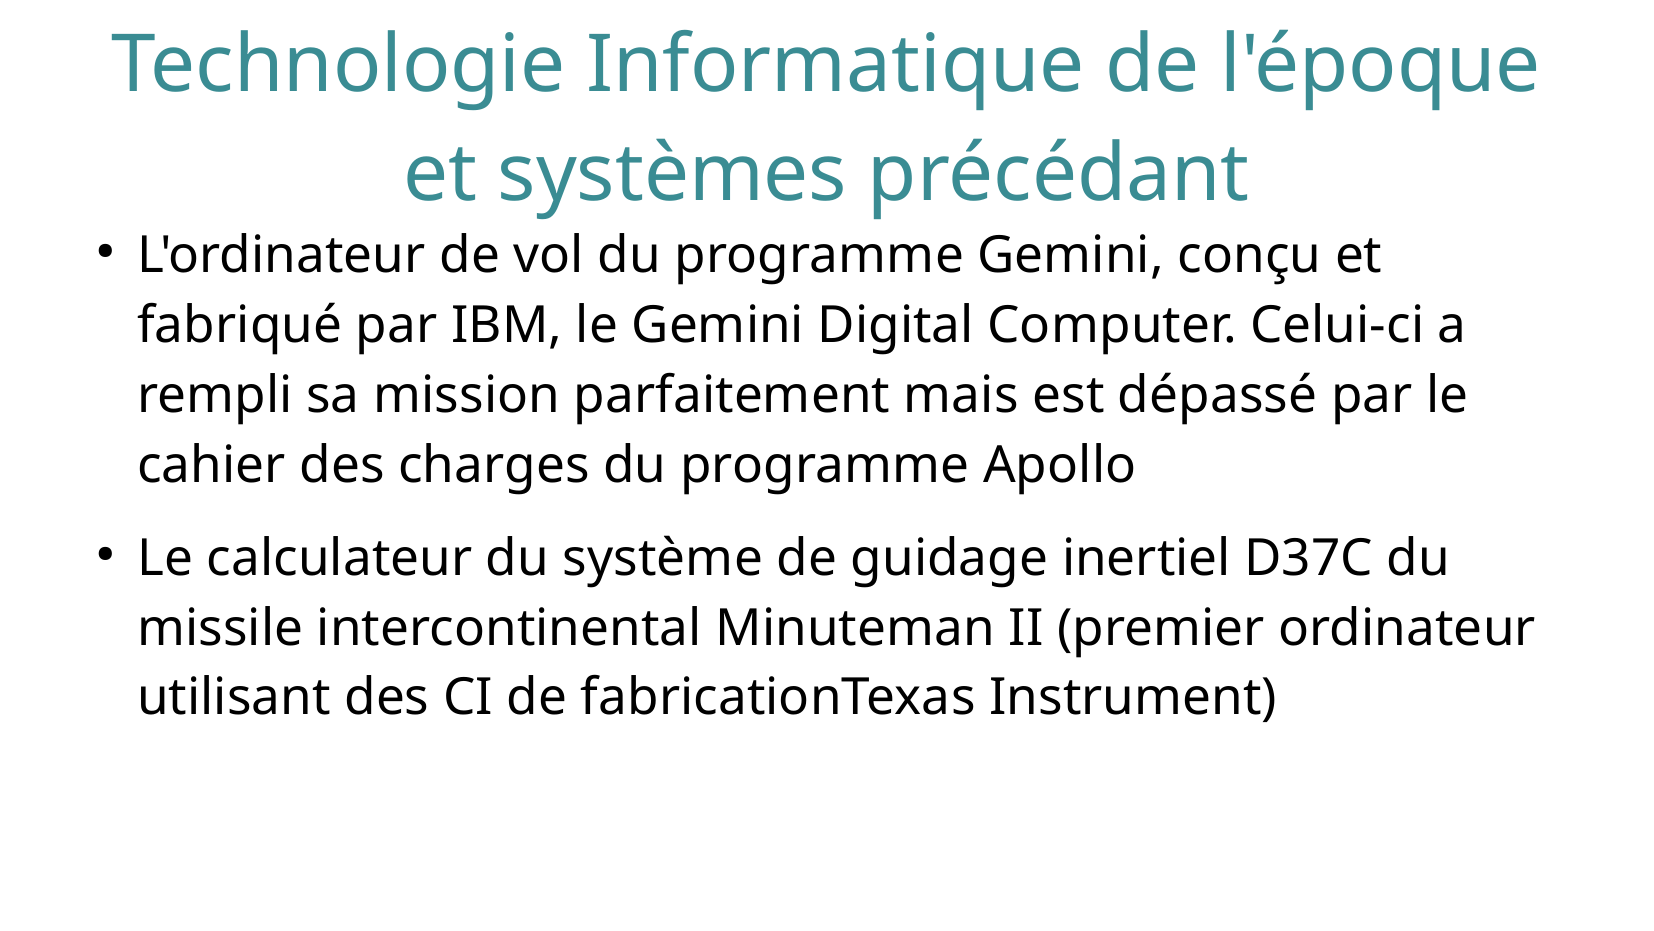

# Technologie Informatique de l'époque et systèmes précédant
L'ordinateur de vol du programme Gemini, conçu et fabriqué par IBM, le Gemini Digital Computer. Celui-ci a rempli sa mission parfaitement mais est dépassé par le cahier des charges du programme Apollo
Le calculateur du système de guidage inertiel D37C du missile intercontinental Minuteman II (premier ordinateur utilisant des CI de fabricationTexas Instrument)